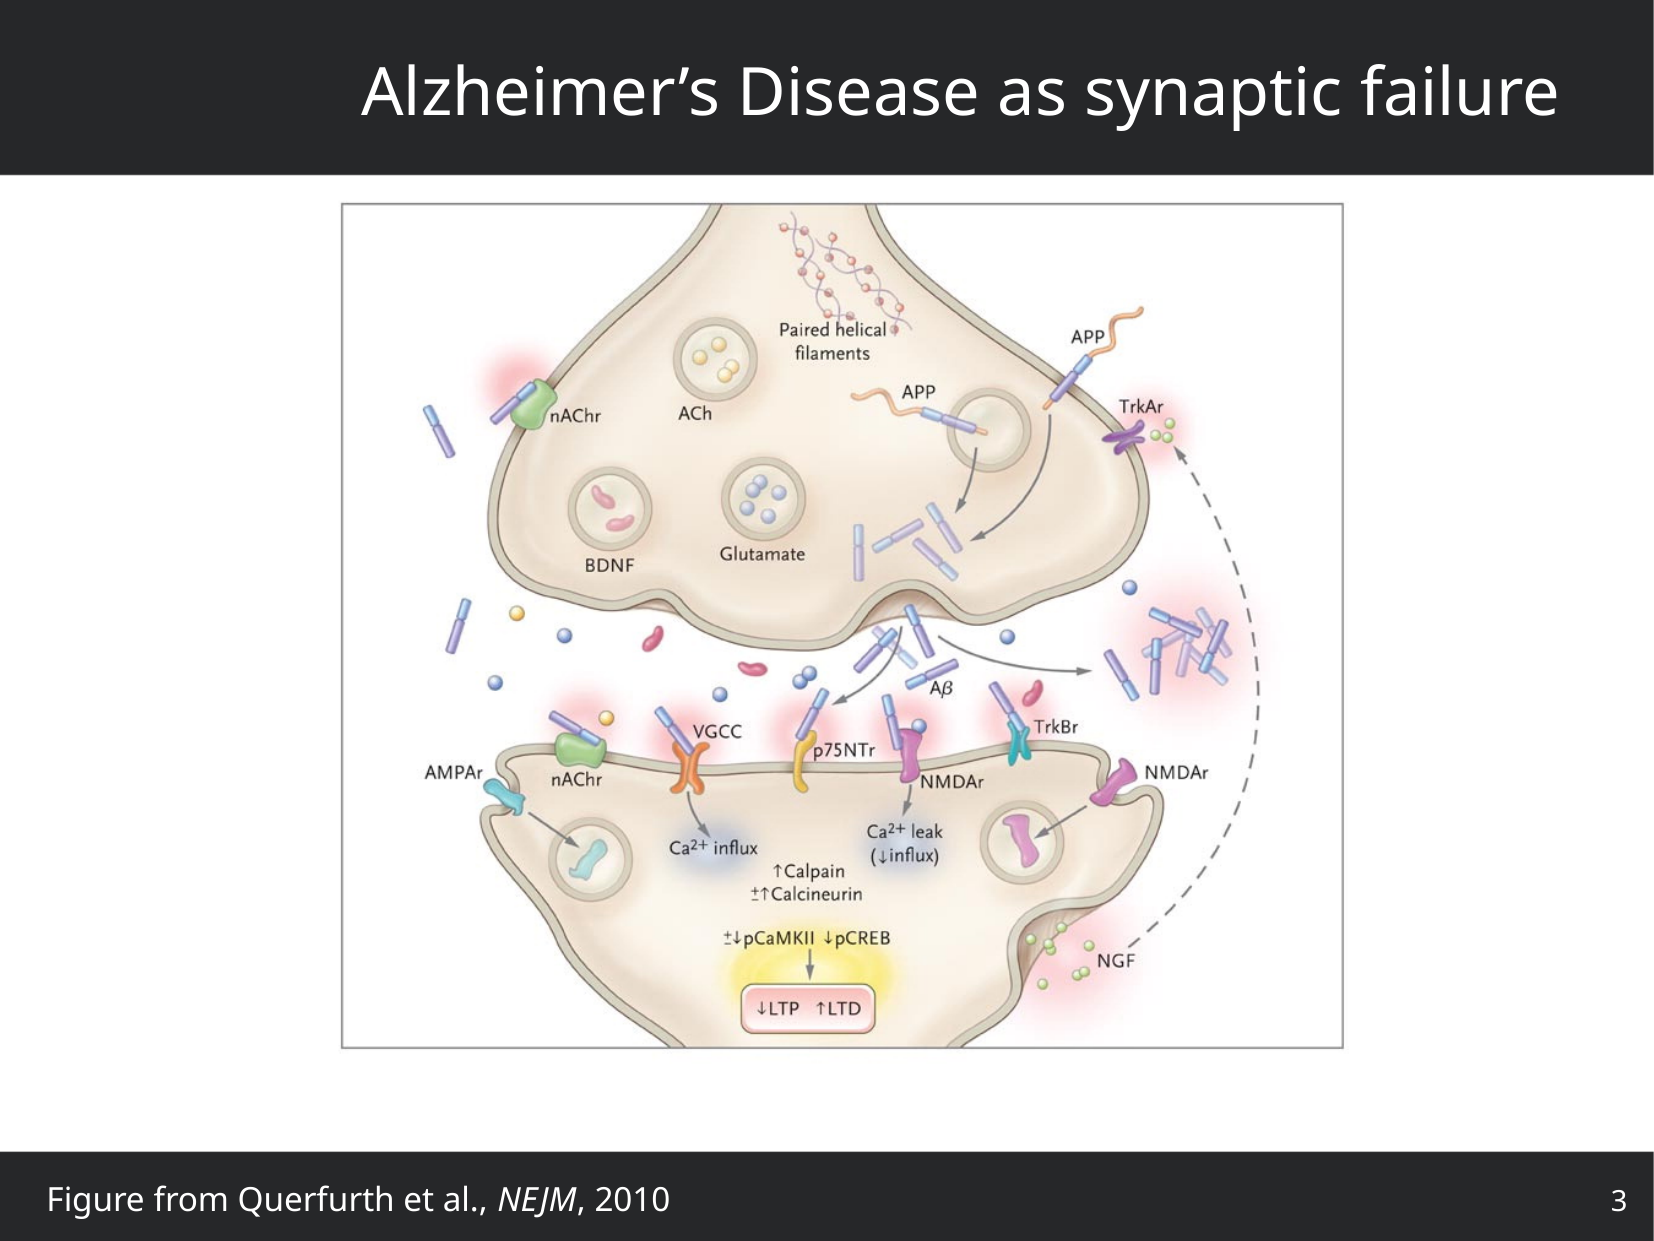

Alzheimer’s Disease as synaptic failure
Figure from Querfurth et al., NEJM, 2010
3